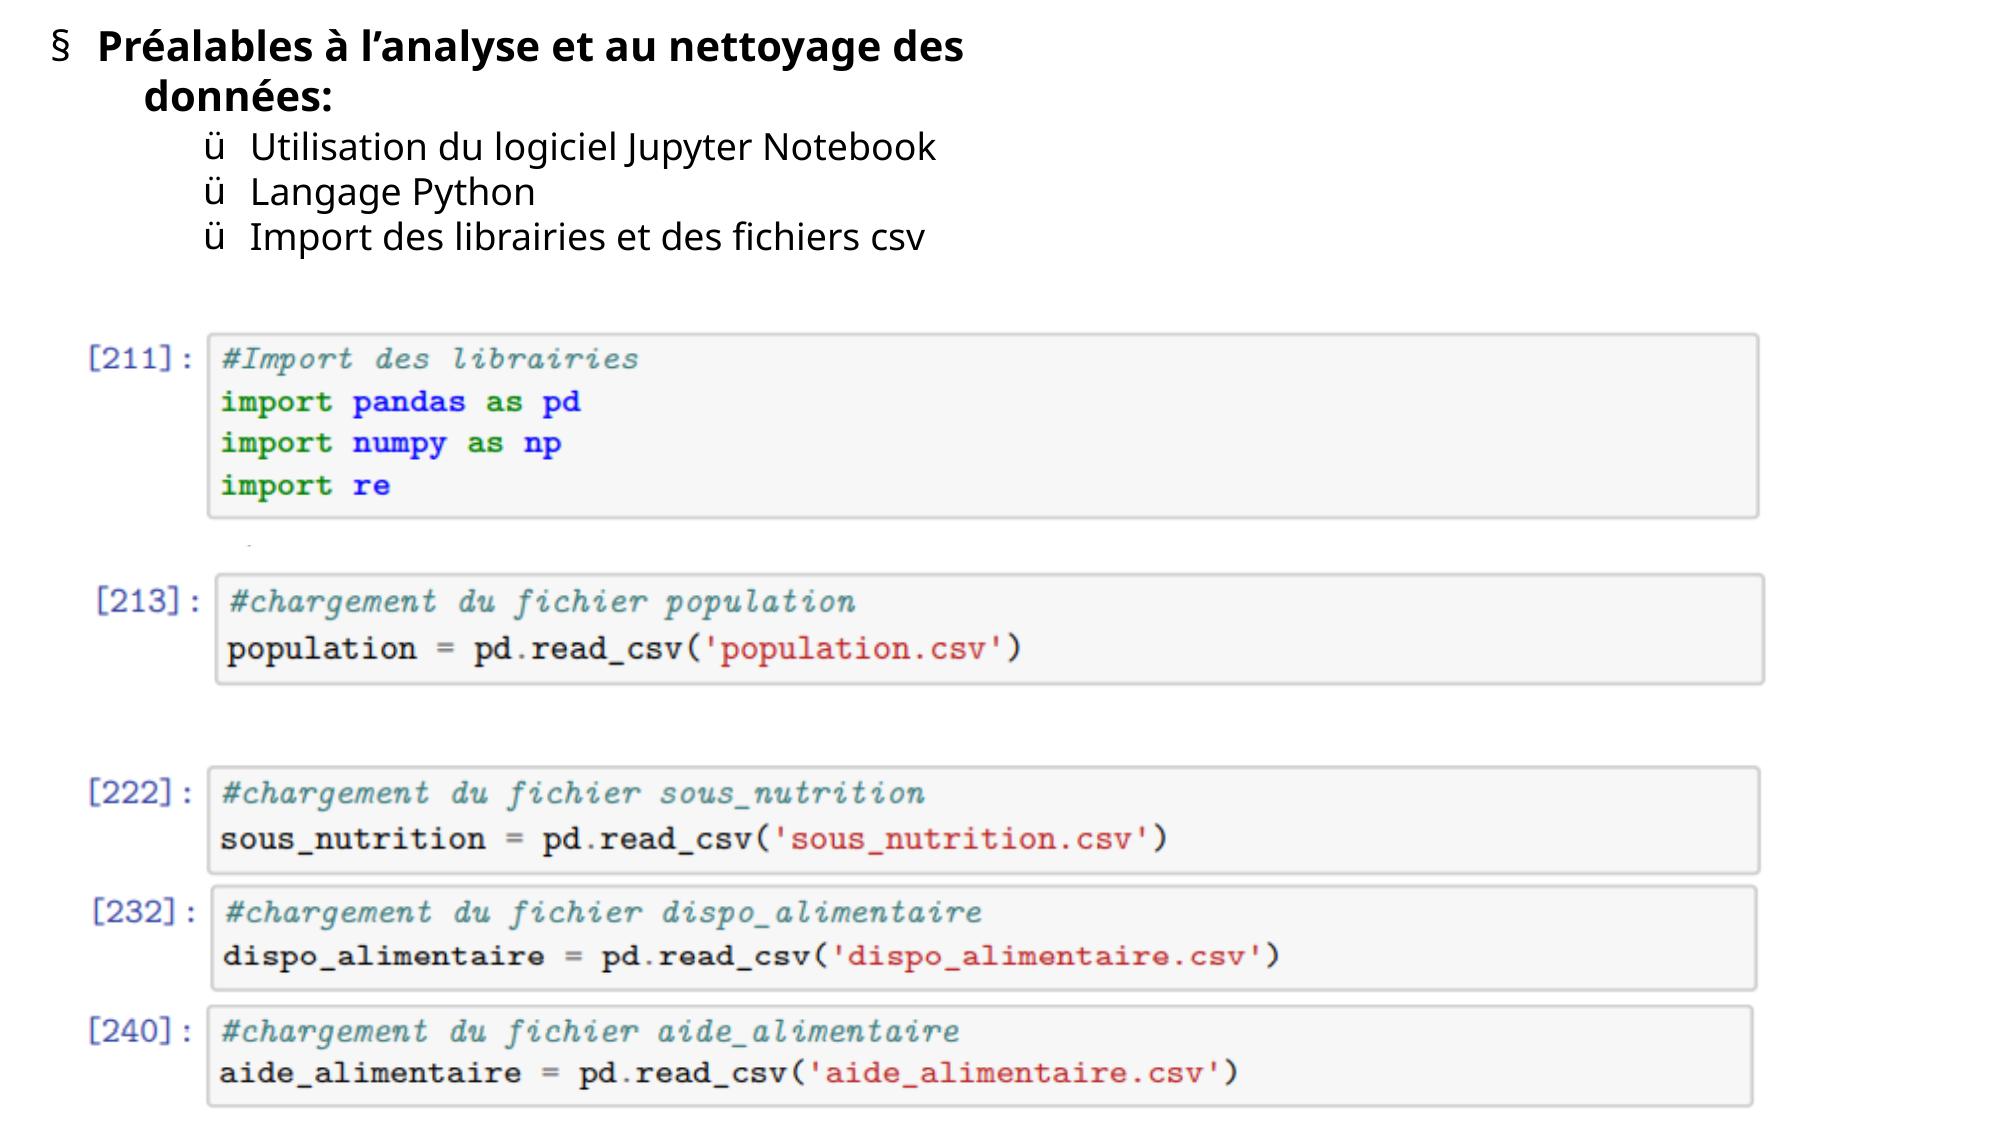

Préalables à l’analyse et au nettoyage des données:
Utilisation du logiciel Jupyter Notebook
Langage Python
Import des librairies et des fichiers csv